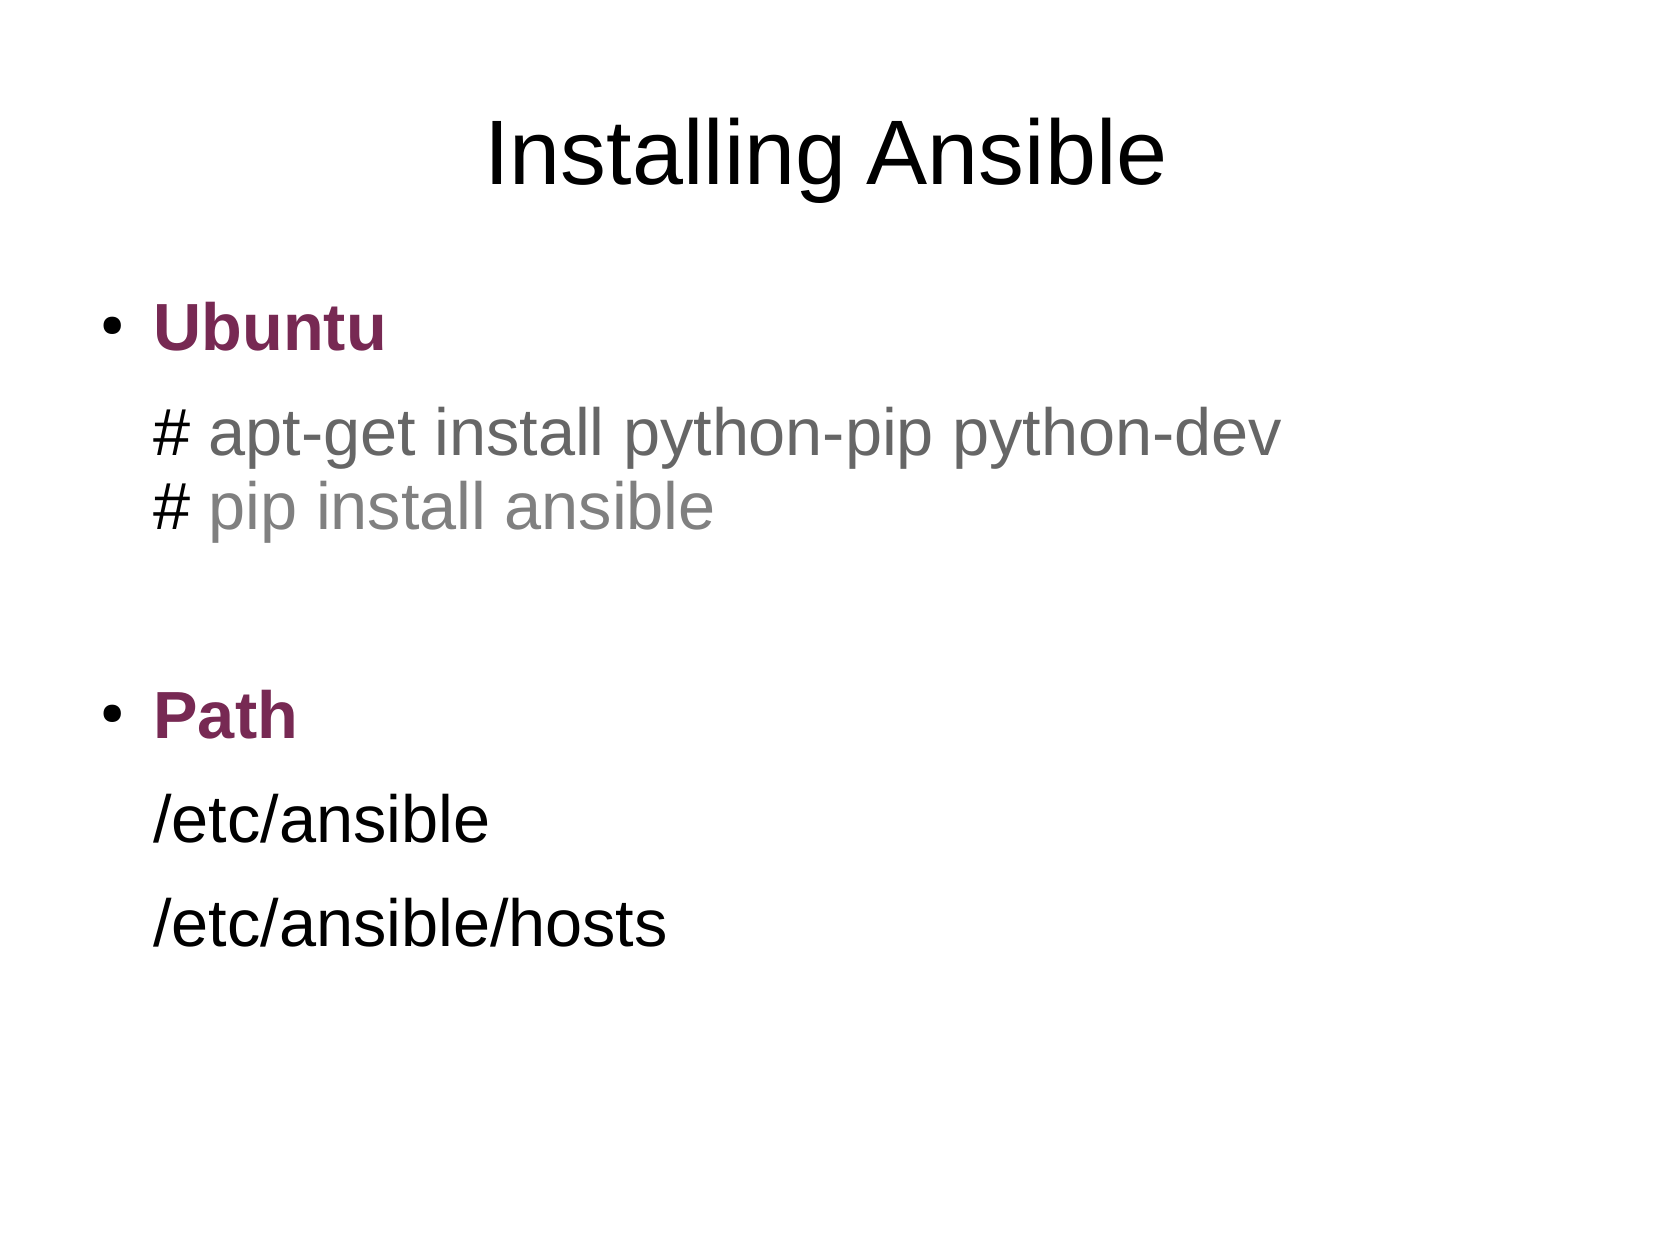

# Installing Ansible
Ubuntu
# apt-get install python-pip python-dev # pip install ansible
Path
/etc/ansible
/etc/ansible/hosts